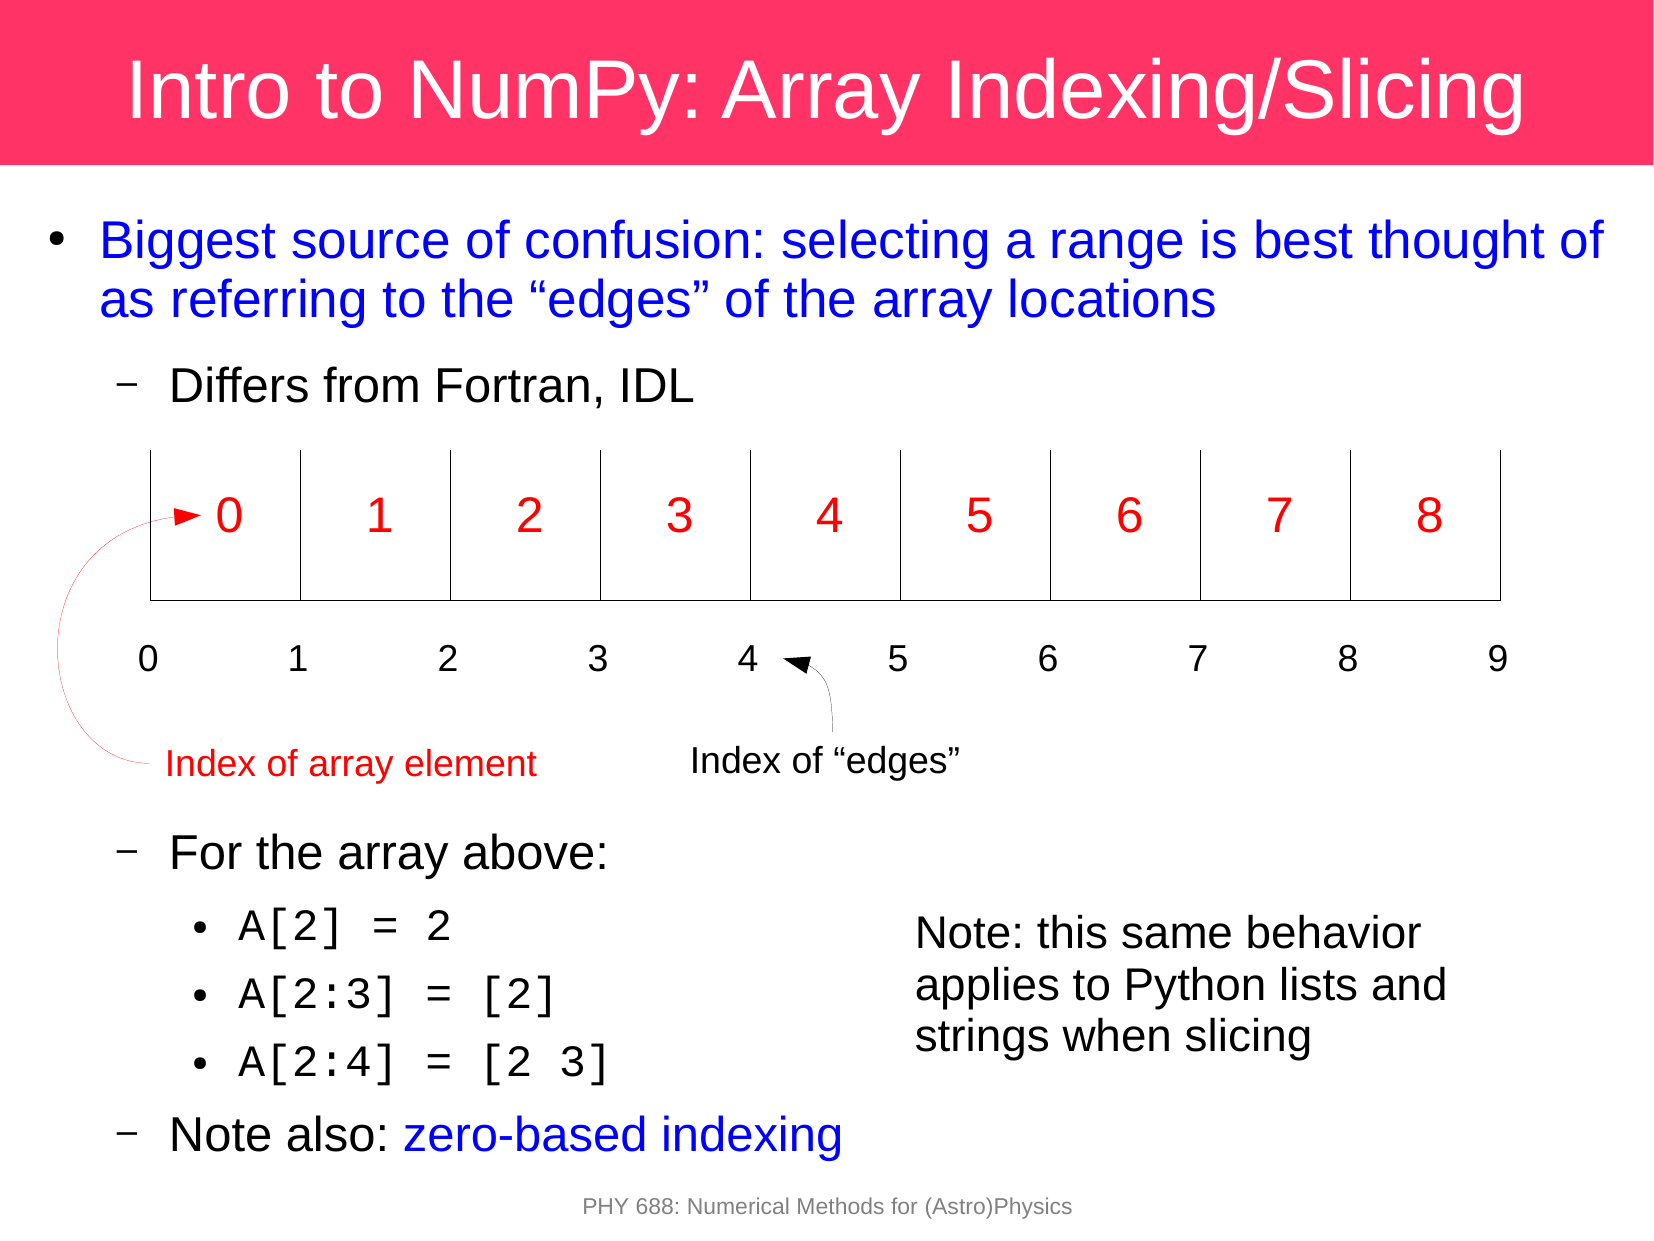

# Intro to NumPy: Array Indexing/Slicing
Biggest source of confusion: selecting a range is best thought of as referring to the “edges” of the array locations
Differs from Fortran, IDL
For the array above:
A[2] = 2
A[2:3] = [2]
A[2:4] = [2 3]
Note also: zero-based indexing
0
1
2
3
4
5
6
7
8
0
1
2
3
4
5
6
7
8
9
Index of “edges”
Index of array element
Note: this same behavior applies to Python lists and strings when slicing